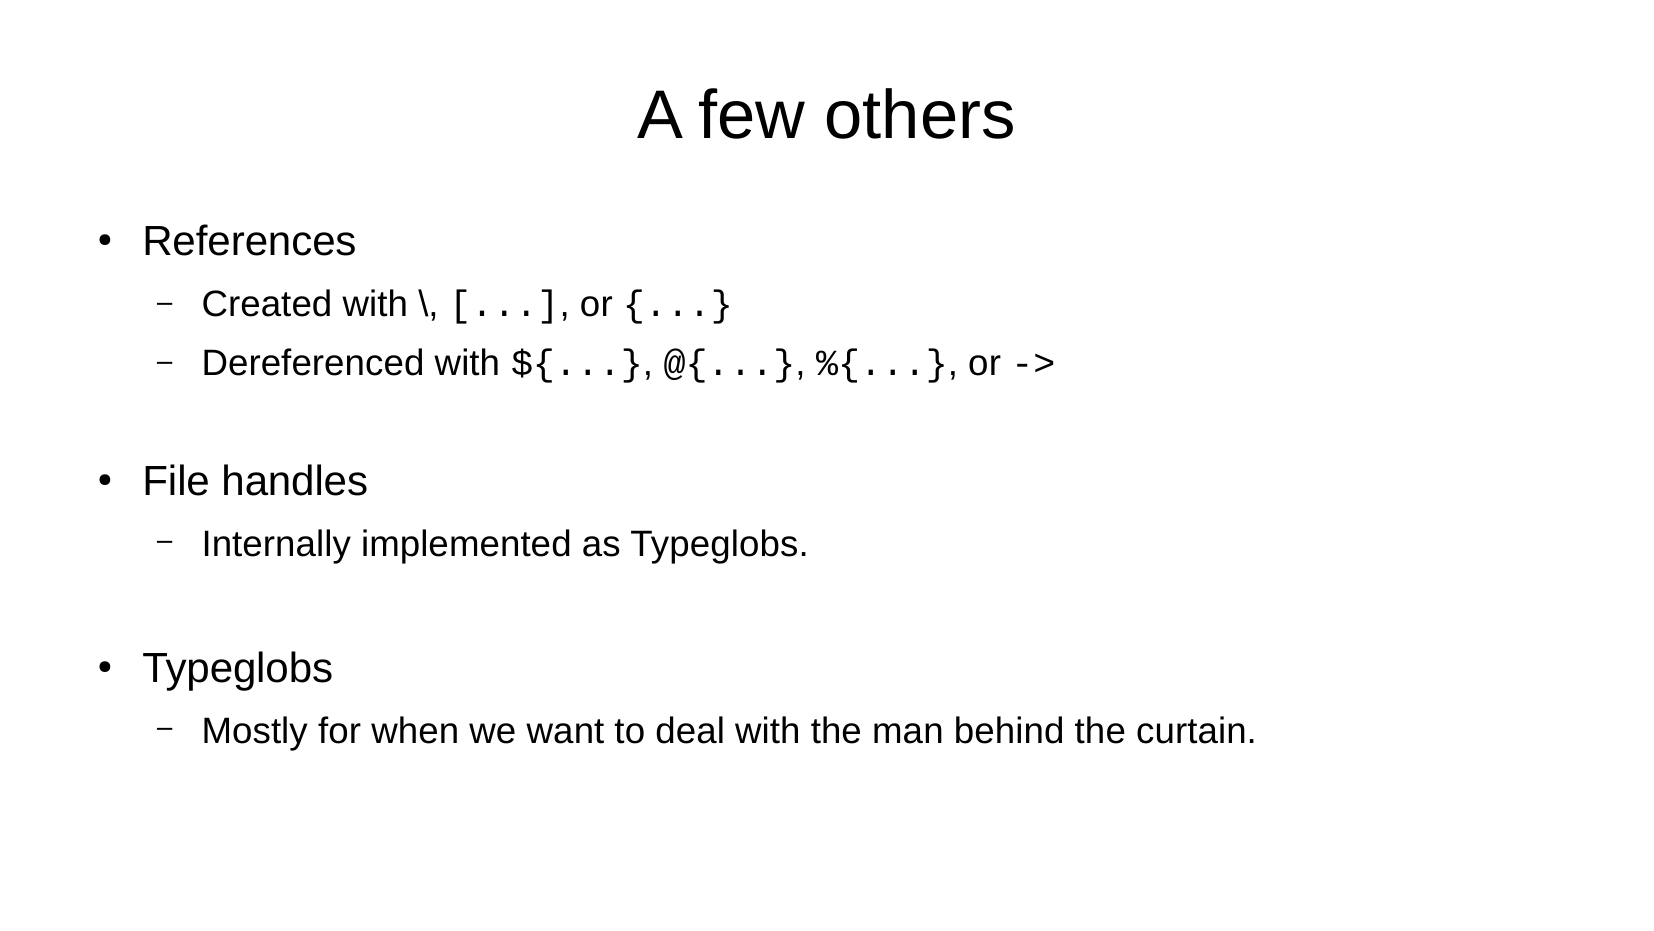

# A few others
References
Created with \, [...], or {...}
Dereferenced with ${...}, @{...}, %{...}, or ->
File handles
Internally implemented as Typeglobs.
Typeglobs
Mostly for when we want to deal with the man behind the curtain.